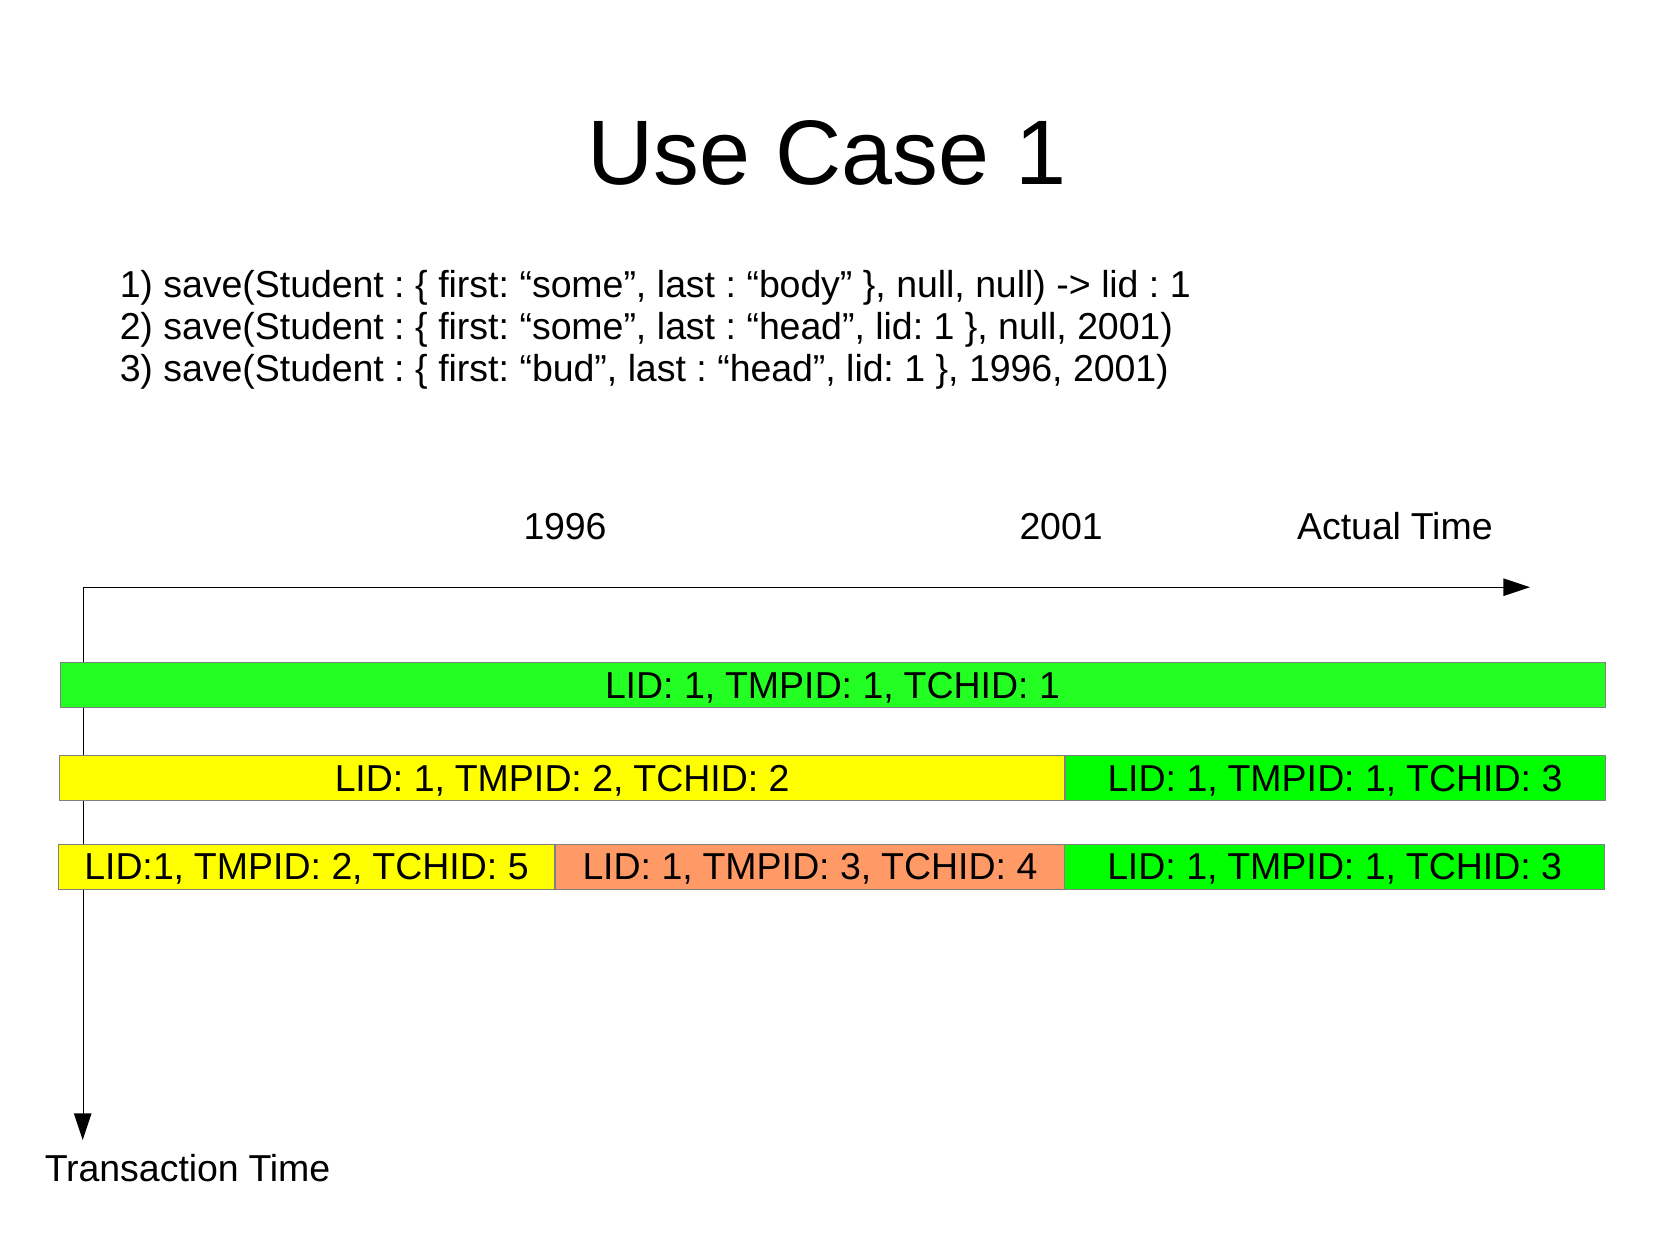

# Use Case 1
1) save(Student : { first: “some”, last : “body” }, null, null) -> lid : 1
2) save(Student : { first: “some”, last : “head”, lid: 1 }, null, 2001)
3) save(Student : { first: “bud”, last : “head”, lid: 1 }, 1996, 2001)
1996
2001
Actual Time
LID: 1, TMPID: 1, TCHID: 1
LID: 1, TMPID: 2, TCHID: 2
LID: 1, TMPID: 1, TCHID: 3
LID: 1, TMPID: 2, TCHID: 2
LID:1, TMPID: 2, TCHID: 5
LID: 1, TMPID: 1, TCHID: 3
LID: 1, TMPID: 3, TCHID: 4
Transaction Time